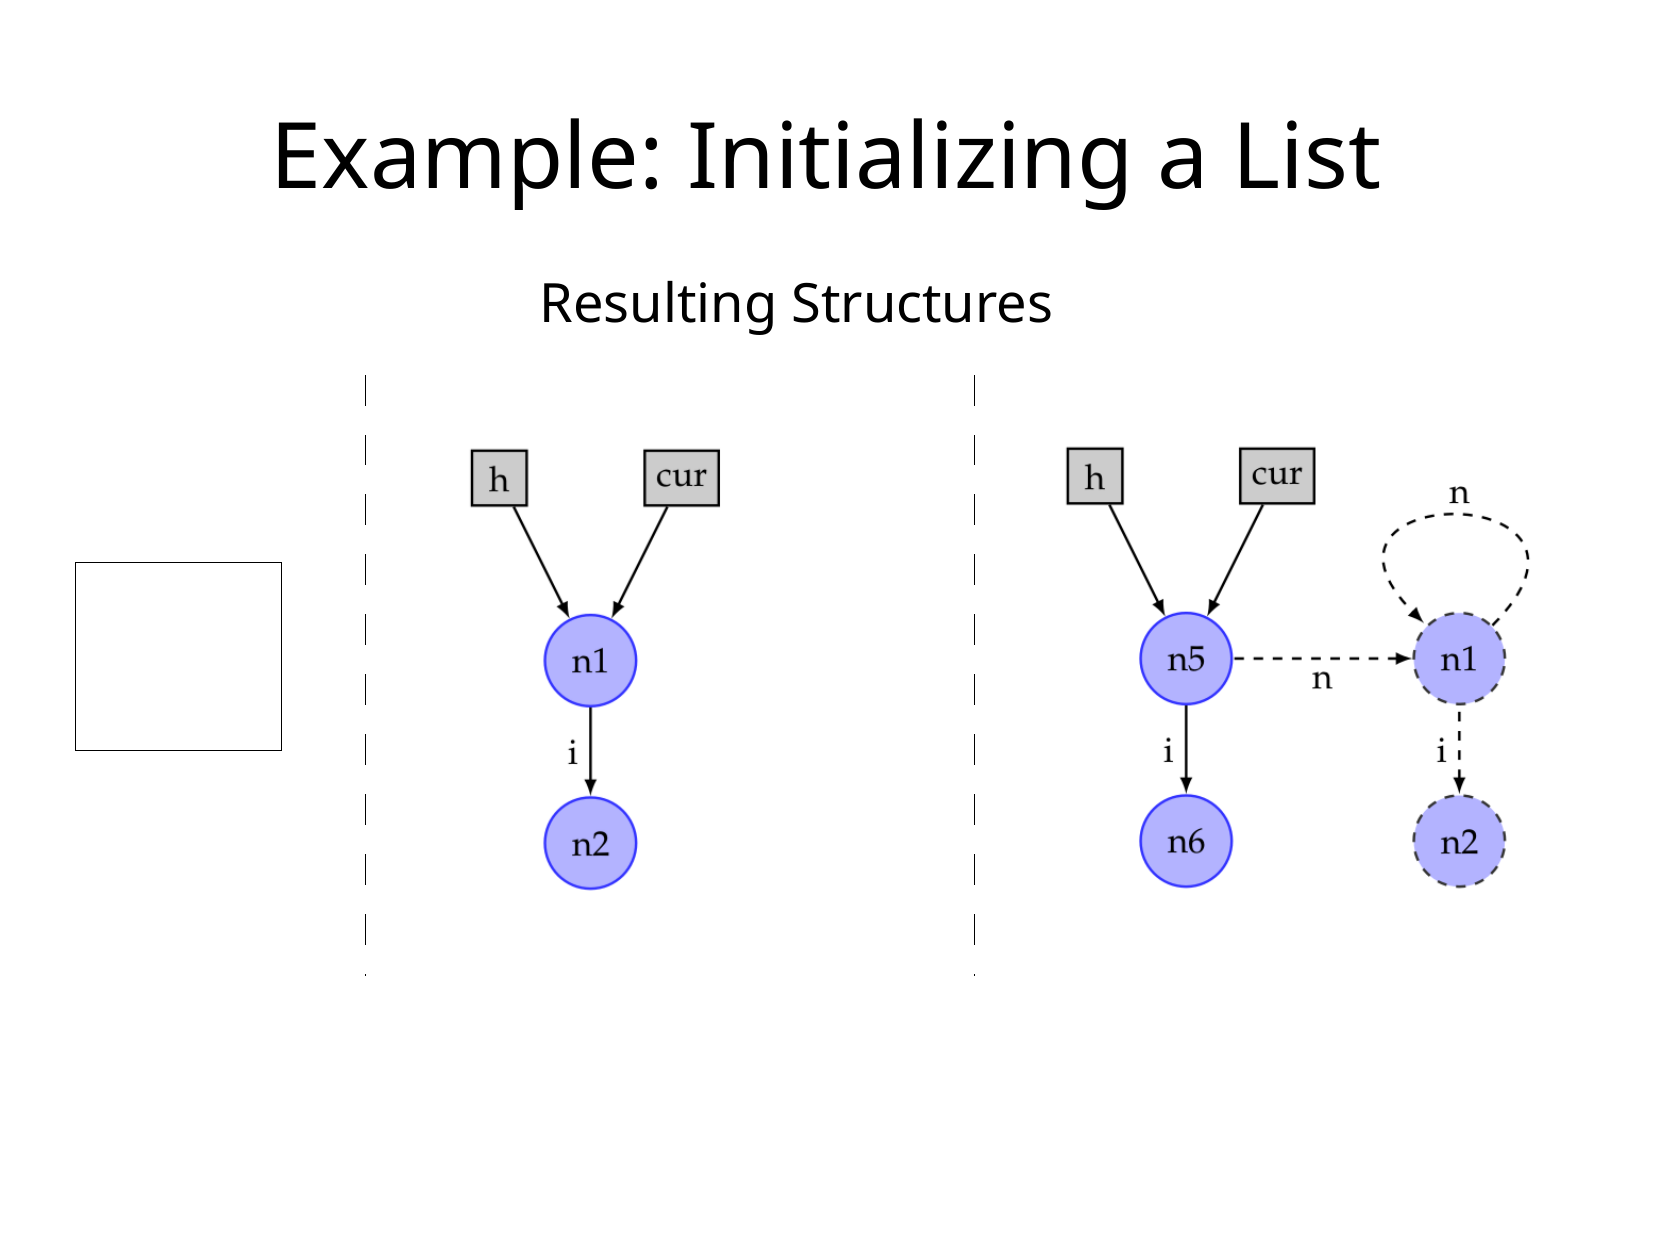

# Example: Initializing a List
Resulting Structures